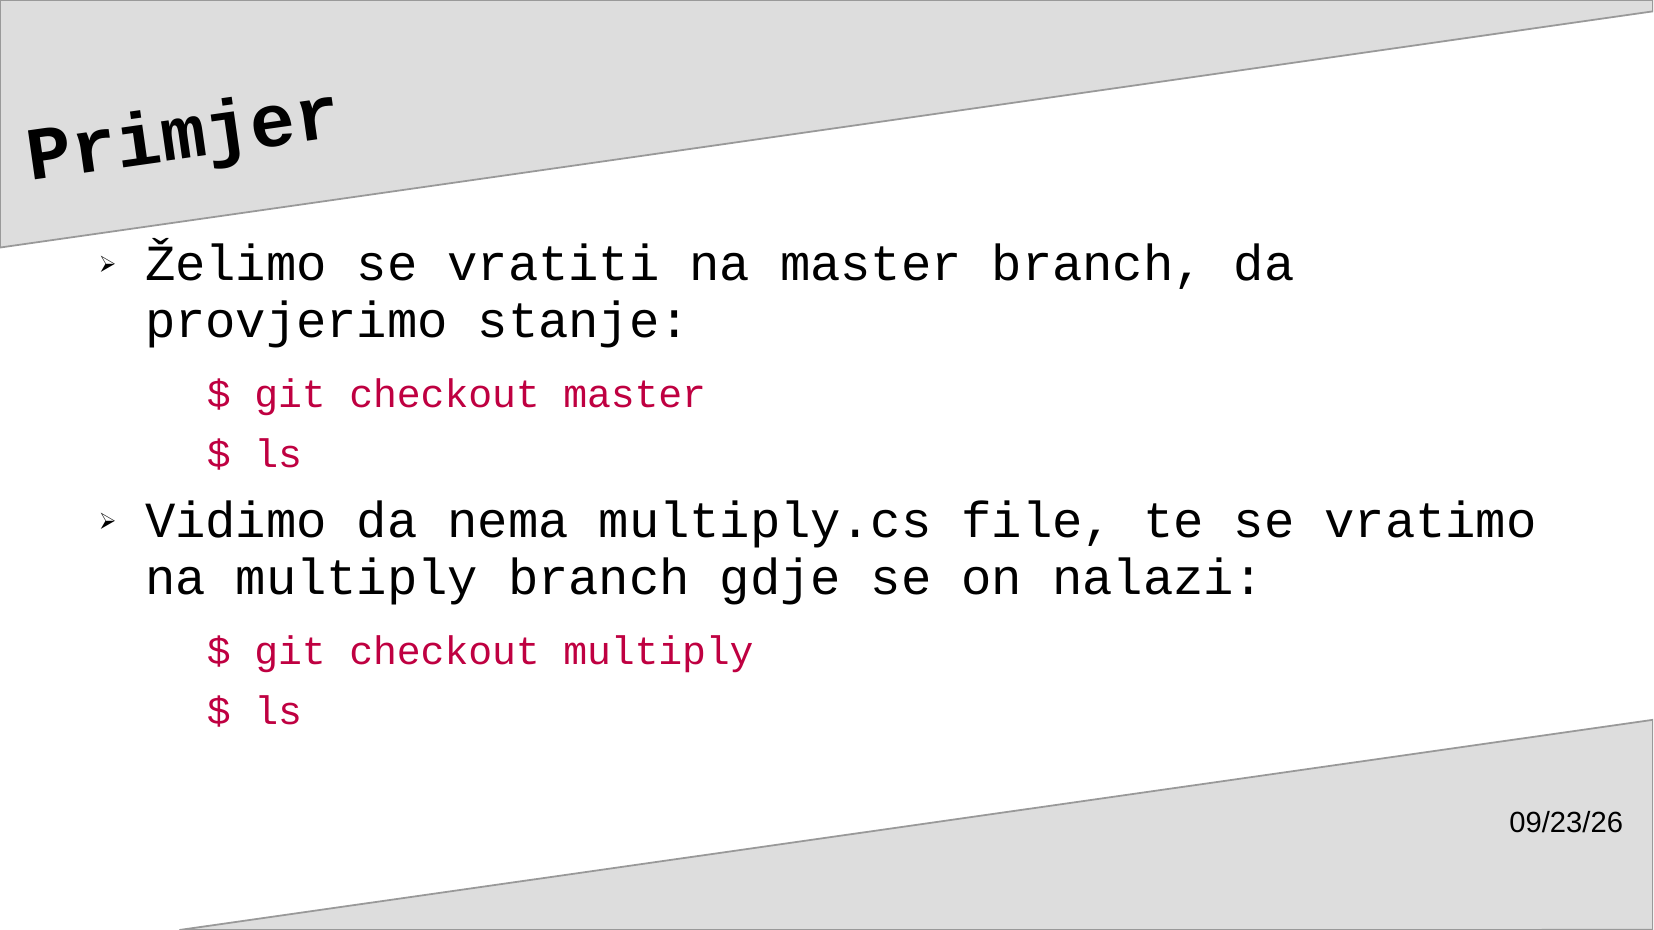

# Primjer
Želimo se vratiti na master branch, da provjerimo stanje:
$ git checkout master
$ ls
Vidimo da nema multiply.cs file, te se vratimo na multiply branch gdje se on nalazi:
$ git checkout multiply
$ ls
80